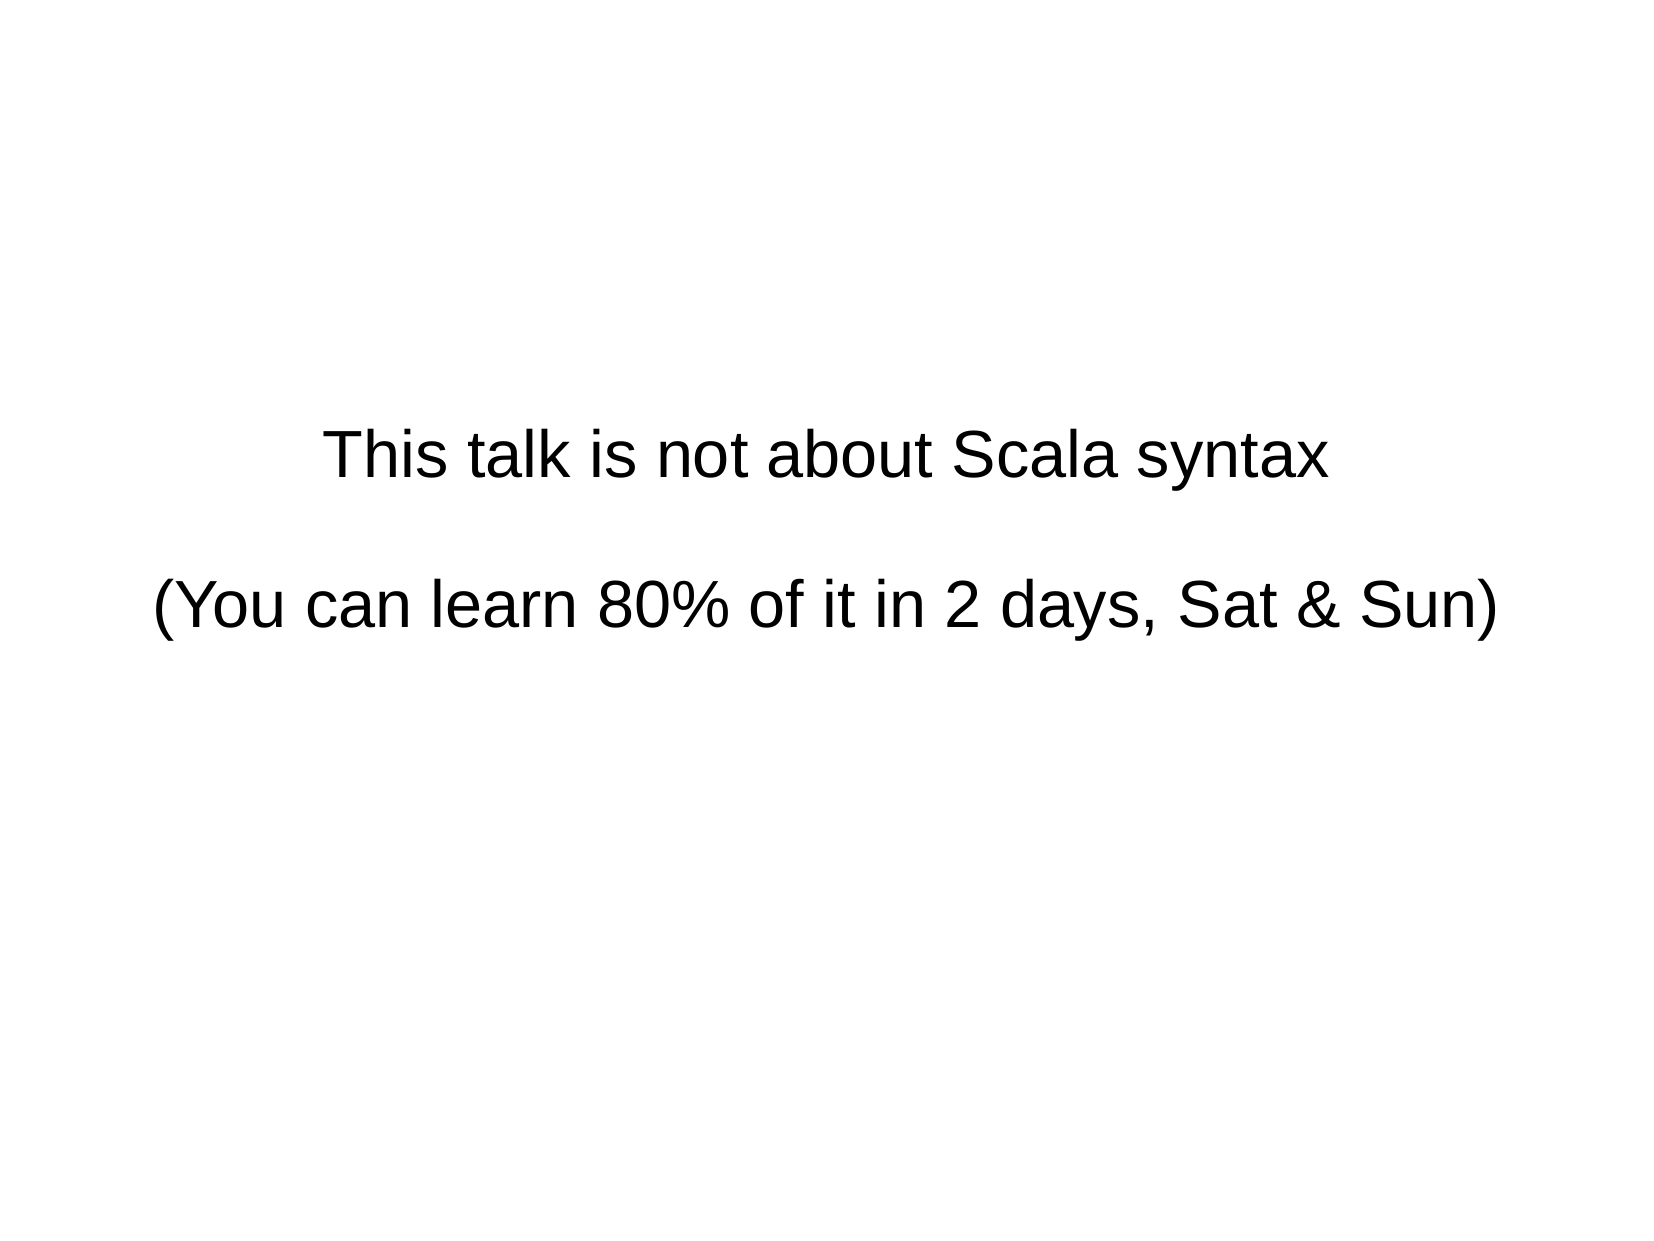

# This talk is not about Scala syntax
(You can learn 80% of it in 2 days, Sat & Sun)